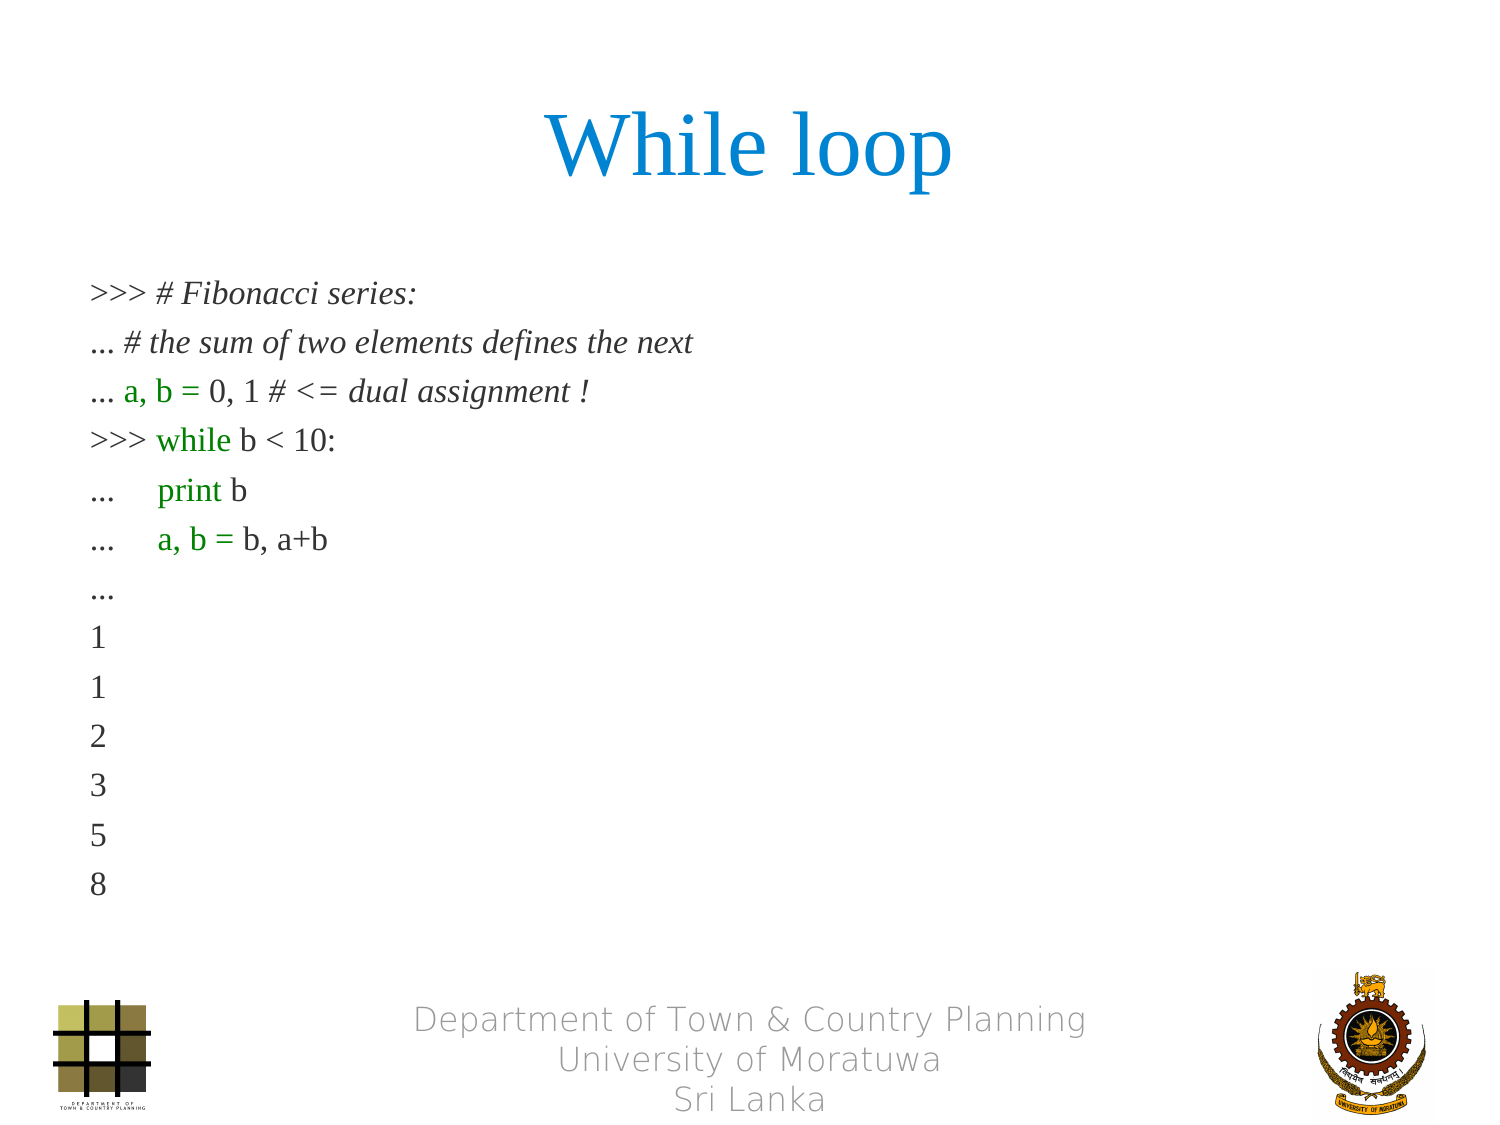

# While loop
>>> # Fibonacci series:
... # the sum of two elements defines the next
... a, b = 0, 1 # <= dual assignment !
>>> while b < 10:
... print b
... a, b = b, a+b
...
1
1
2
3
5
8